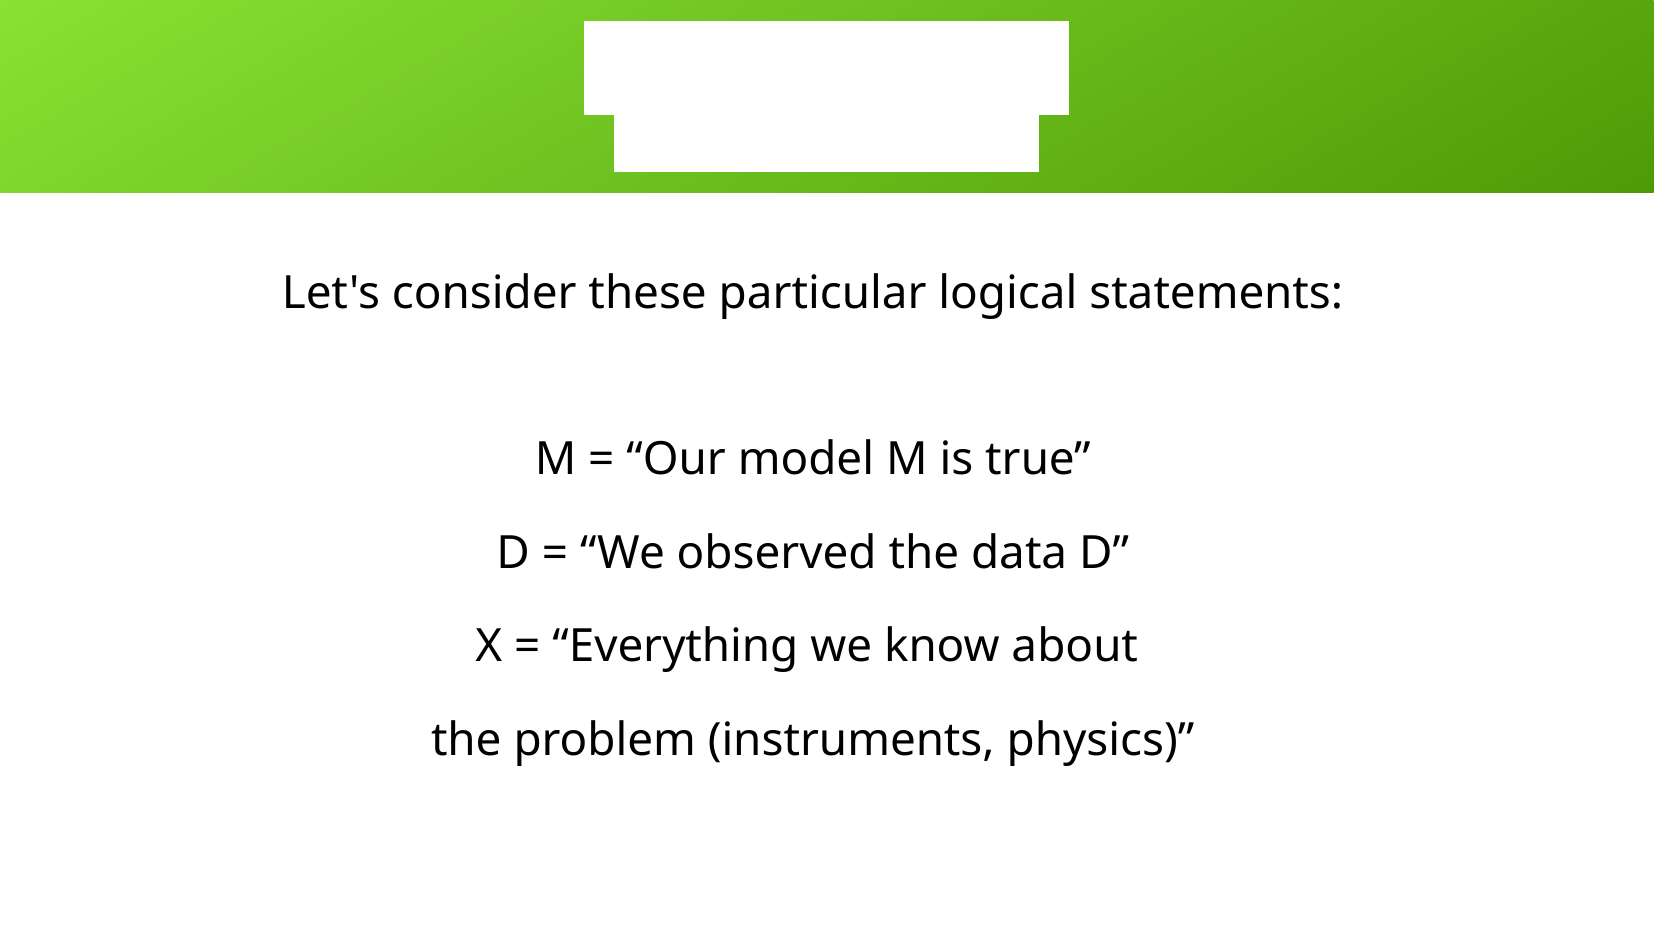

# Bayes theorem for logical statements
Let's consider these particular logical statements:
M = “Our model M is true”
D = “We observed the data D”
X = “Everything we know about
the problem (instruments, physics)”